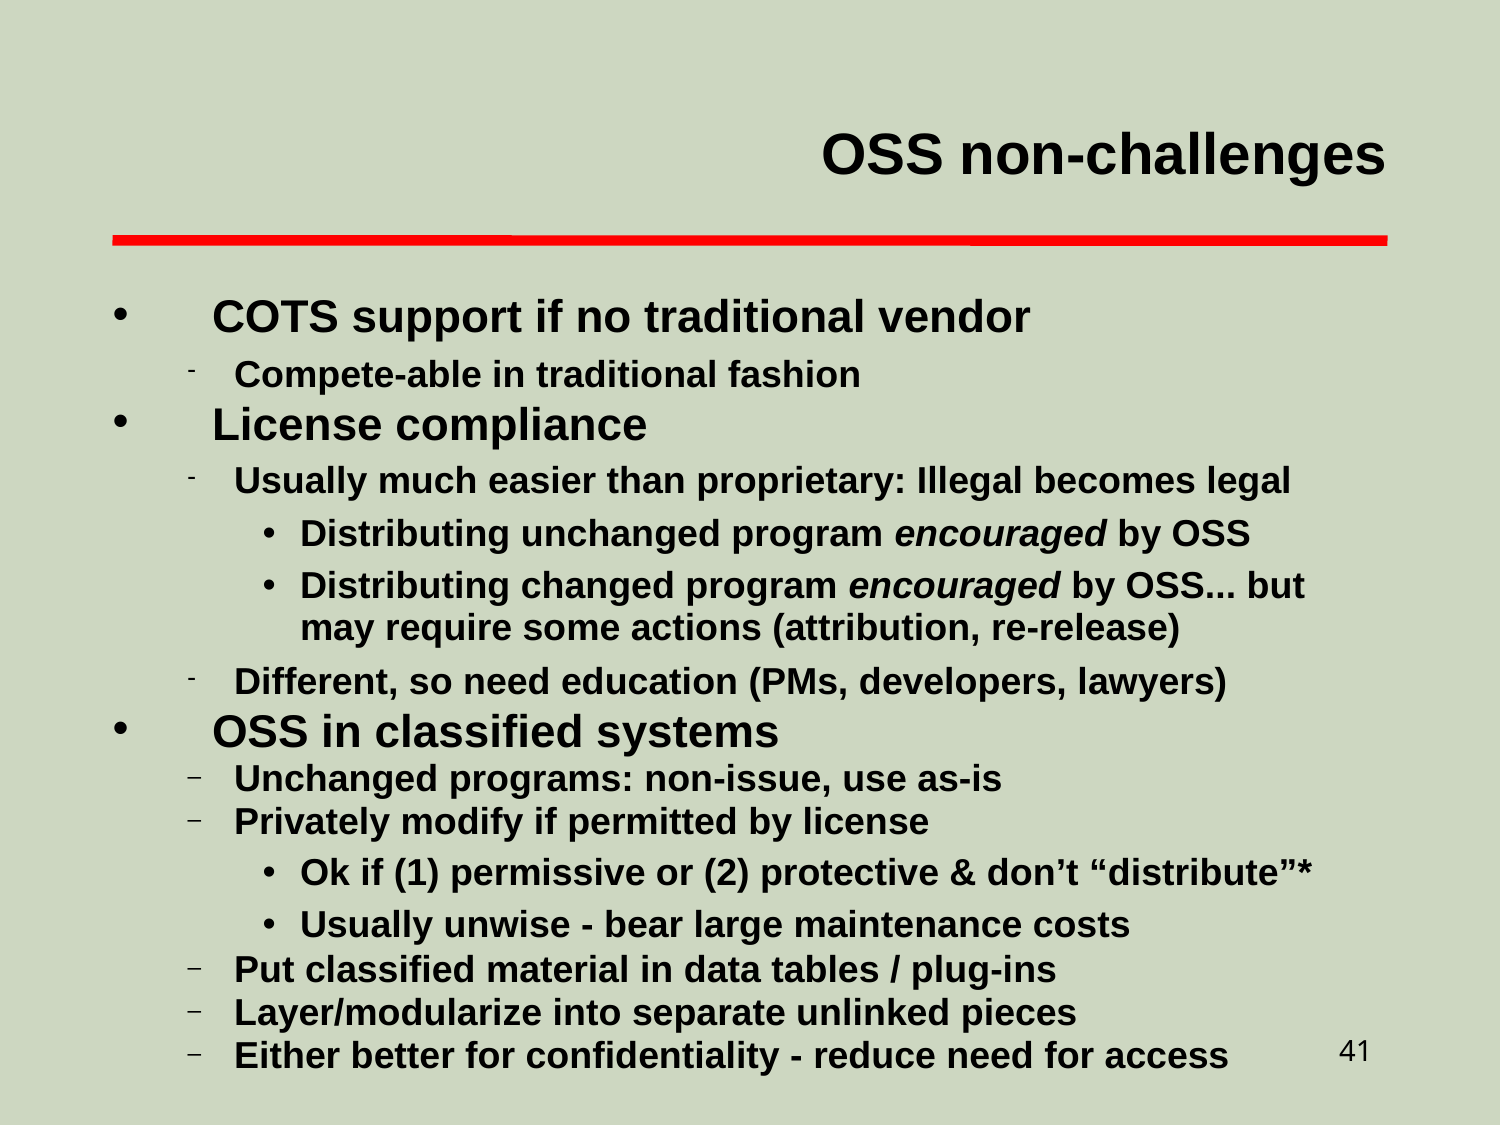

# OSS non-challenges
COTS support if no traditional vendor
Compete-able in traditional fashion
License compliance
Usually much easier than proprietary: Illegal becomes legal
Distributing unchanged program encouraged by OSS
Distributing changed program encouraged by OSS... but may require some actions (attribution, re-release)
Different, so need education (PMs, developers, lawyers)‏
OSS in classified systems
Unchanged programs: non-issue, use as-is
Privately modify if permitted by license
Ok if (1) permissive or (2) protective & don’t “distribute”*
Usually unwise - bear large maintenance costs
Put classified material in data tables / plug-ins
Layer/modularize into separate unlinked pieces
Either better for confidentiality - reduce need for access